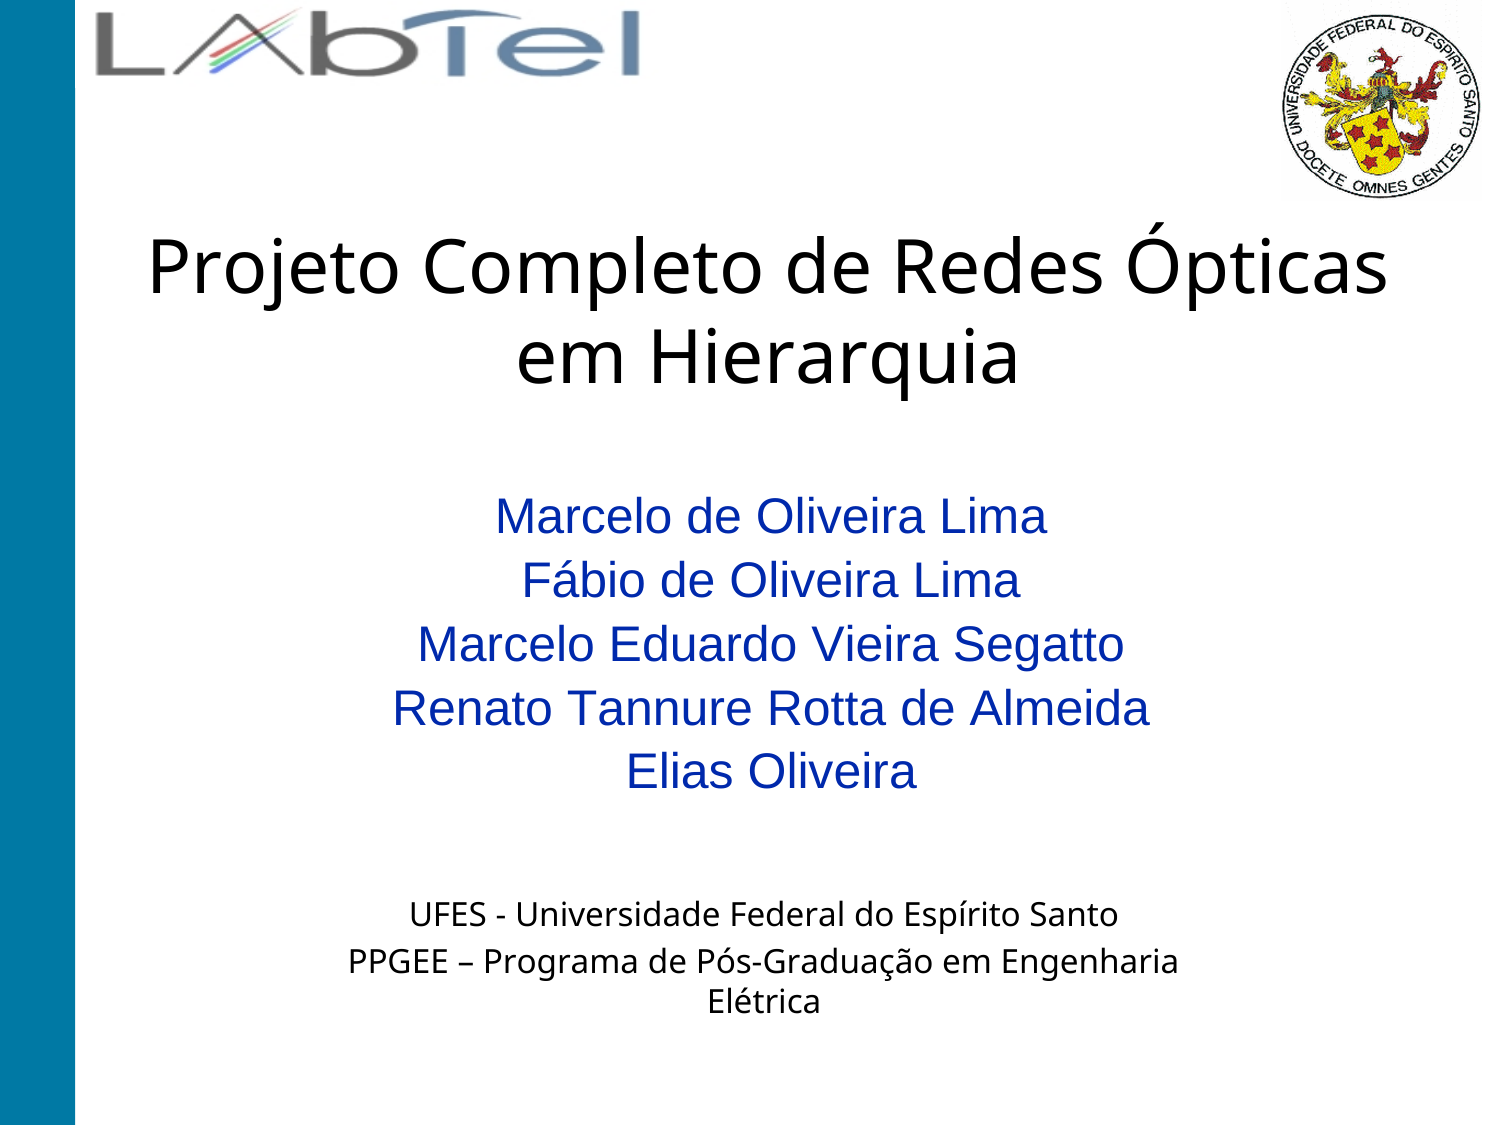

# Projeto Completo de Redes Ópticas em Hierarquia
Marcelo de Oliveira Lima
Fábio de Oliveira Lima
Marcelo Eduardo Vieira Segatto
Renato Tannure Rotta de Almeida
Elias Oliveira
UFES - Universidade Federal do Espírito Santo
PPGEE – Programa de Pós-Graduação em Engenharia Elétrica